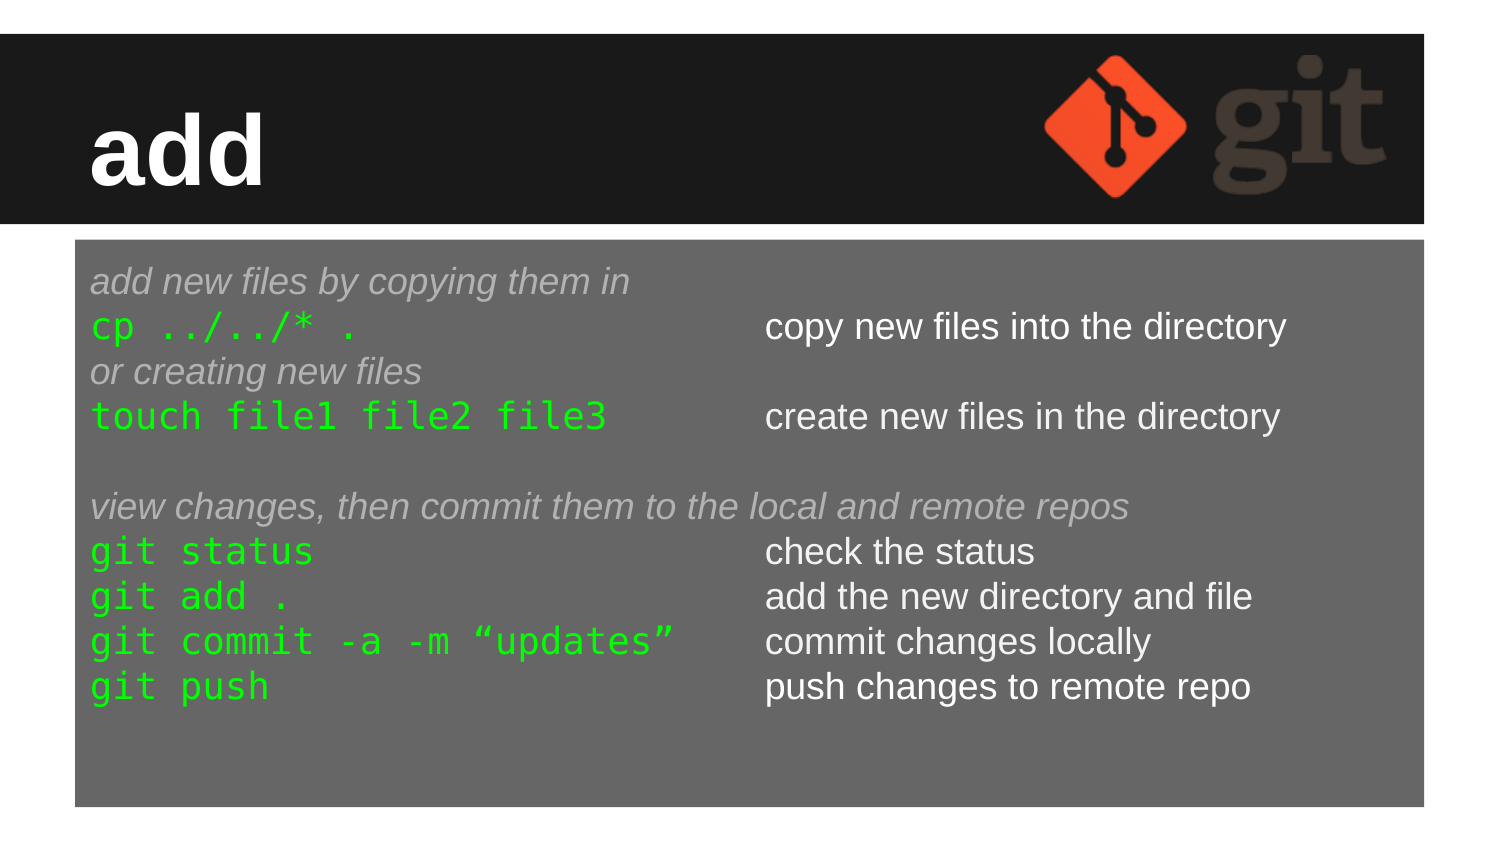

add
add new files by copying them in
cp ../../* .						copy new files into the directory
or creating new files
touch file1 file2 file3 		create new files in the directory
view changes, then commit them to the local and remote repos
git status						check the status
git add .							add the new directory and file
git commit -a -m “updates”		commit changes locally
git push							push changes to remote repo